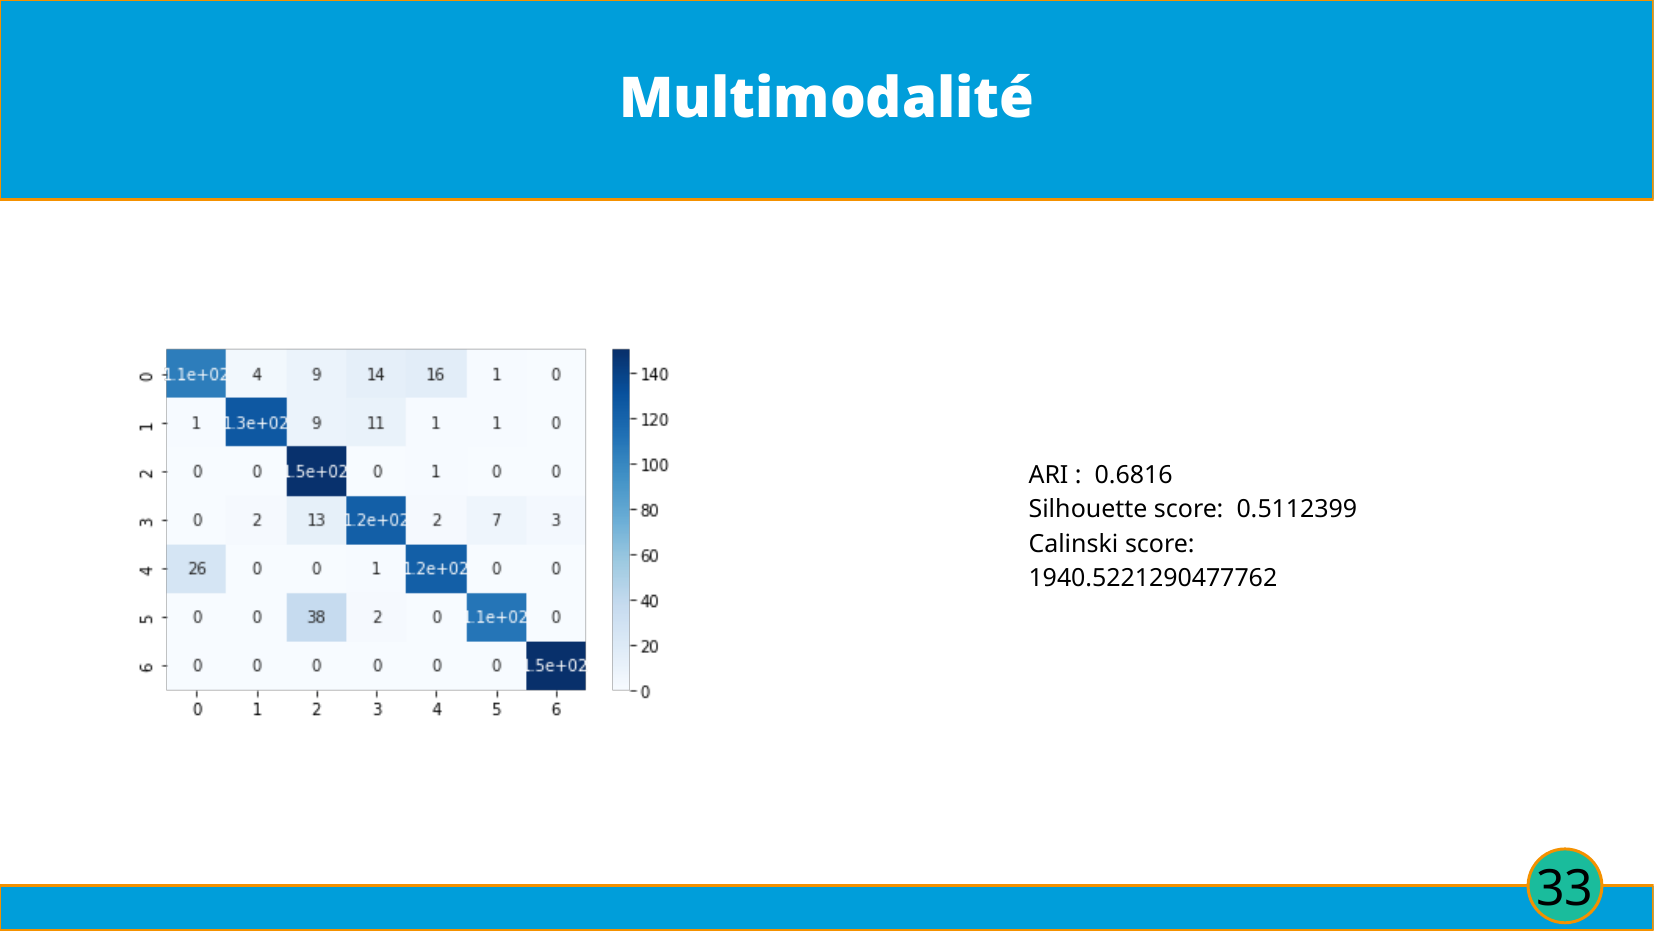

# Multimodalité
ARI : 0.6816
Silhouette score: 0.5112399
Calinski score: 1940.5221290477762